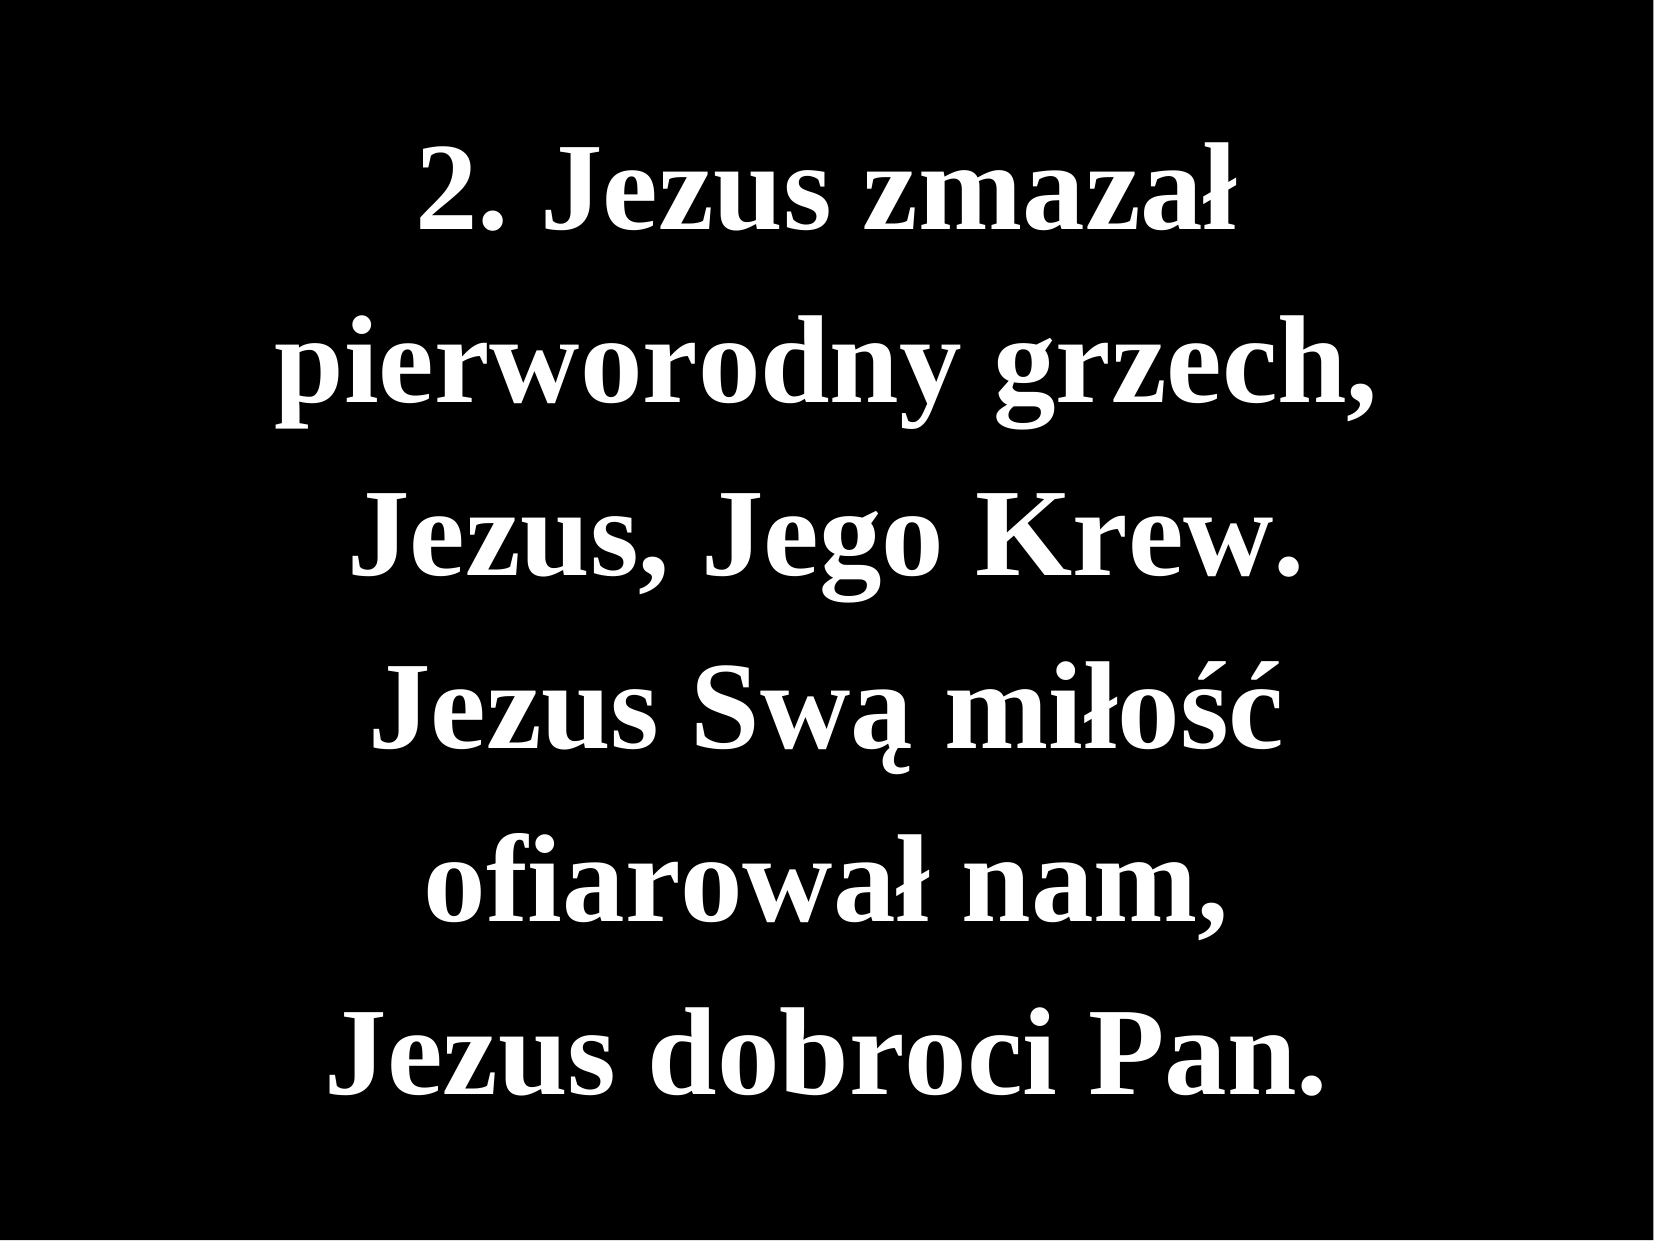

# 2. Jezus zmazał ppp pierworodny grzech, ppp Jezus, Jego Krew. ppp Jezus Swą miłość ppp ofiarował nam, ppp Jezus dobroci Pan.